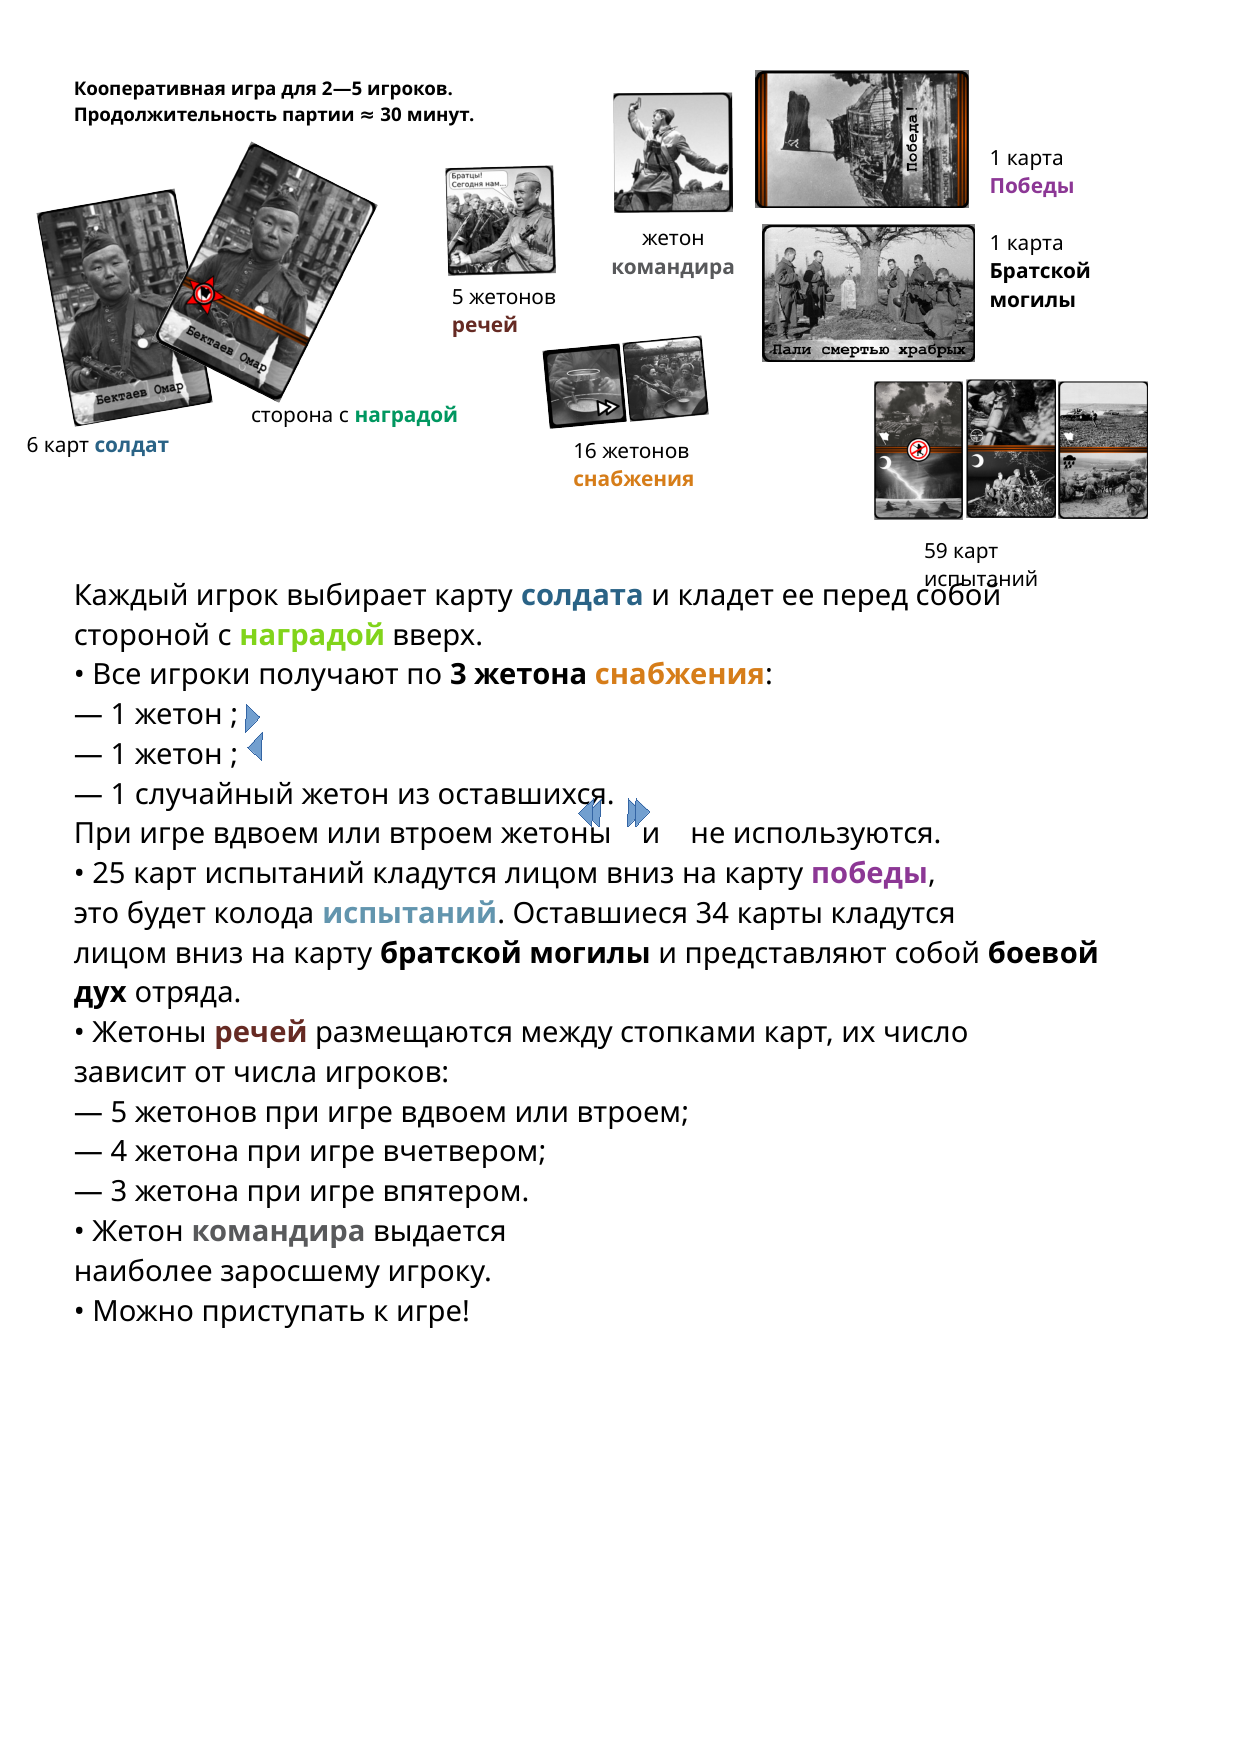

Кооперативная игра для 2—5 игроков.
Продолжительность партии ≈ 30 минут.
1 карта
Победы
1 карта
Братской могилы
жетон
командира
5 жетонов
речей
сторона с наградой
6 карт солдат
16 жетонов
снабжения
59 карт испытаний
Каждый игрок выбирает карту солдата и кладет ее перед собой
стороной с наградой вверх.
• Все игроки получают по 3 жетона снабжения:
— 1 жетон ;
— 1 жетон ;
— 1 случайный жетон из оставшихся.
При игре вдвоем или втроем жетоны и не используются.
• 25 карт испытаний кладутся лицом вниз на карту победы,
это будет колода испытаний. Оставшиеся 34 карты кладутся
лицом вниз на карту братской могилы и представляют собой боевой
дух отряда.
• Жетоны речей размещаются между стопками карт, их число
зависит от числа игроков:
— 5 жетонов при игре вдвоем или втроем;
— 4 жетона при игре вчетвером;
— 3 жетона при игре впятером.
• Жетон командира выдается
наиболее заросшему игроку.
• Можно приступать к игре!